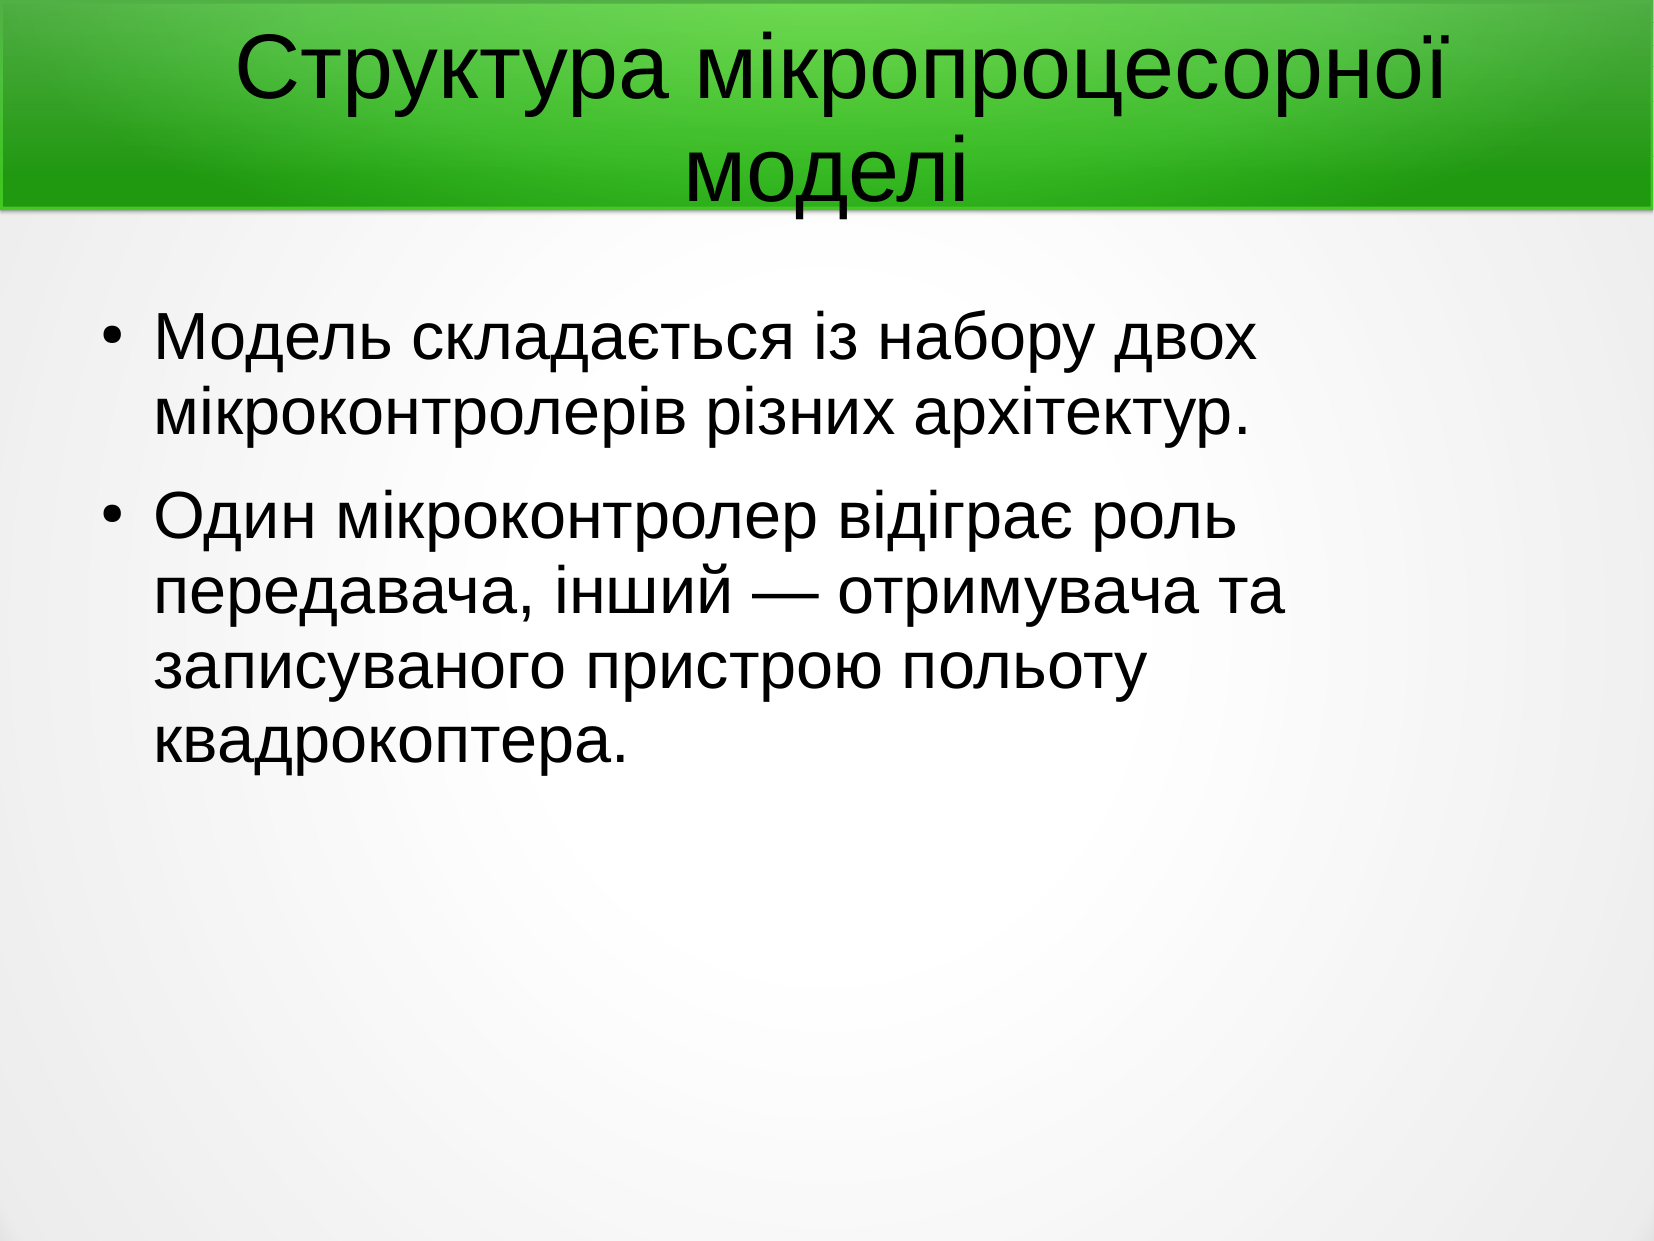

# Структура мікропроцесорної моделі
Модель складається із набору двох мікроконтролерів різних архітектур.
Один мікроконтролер відіграє роль передавача, інший — отримувача та записуваного пристрою польоту квадрокоптера.